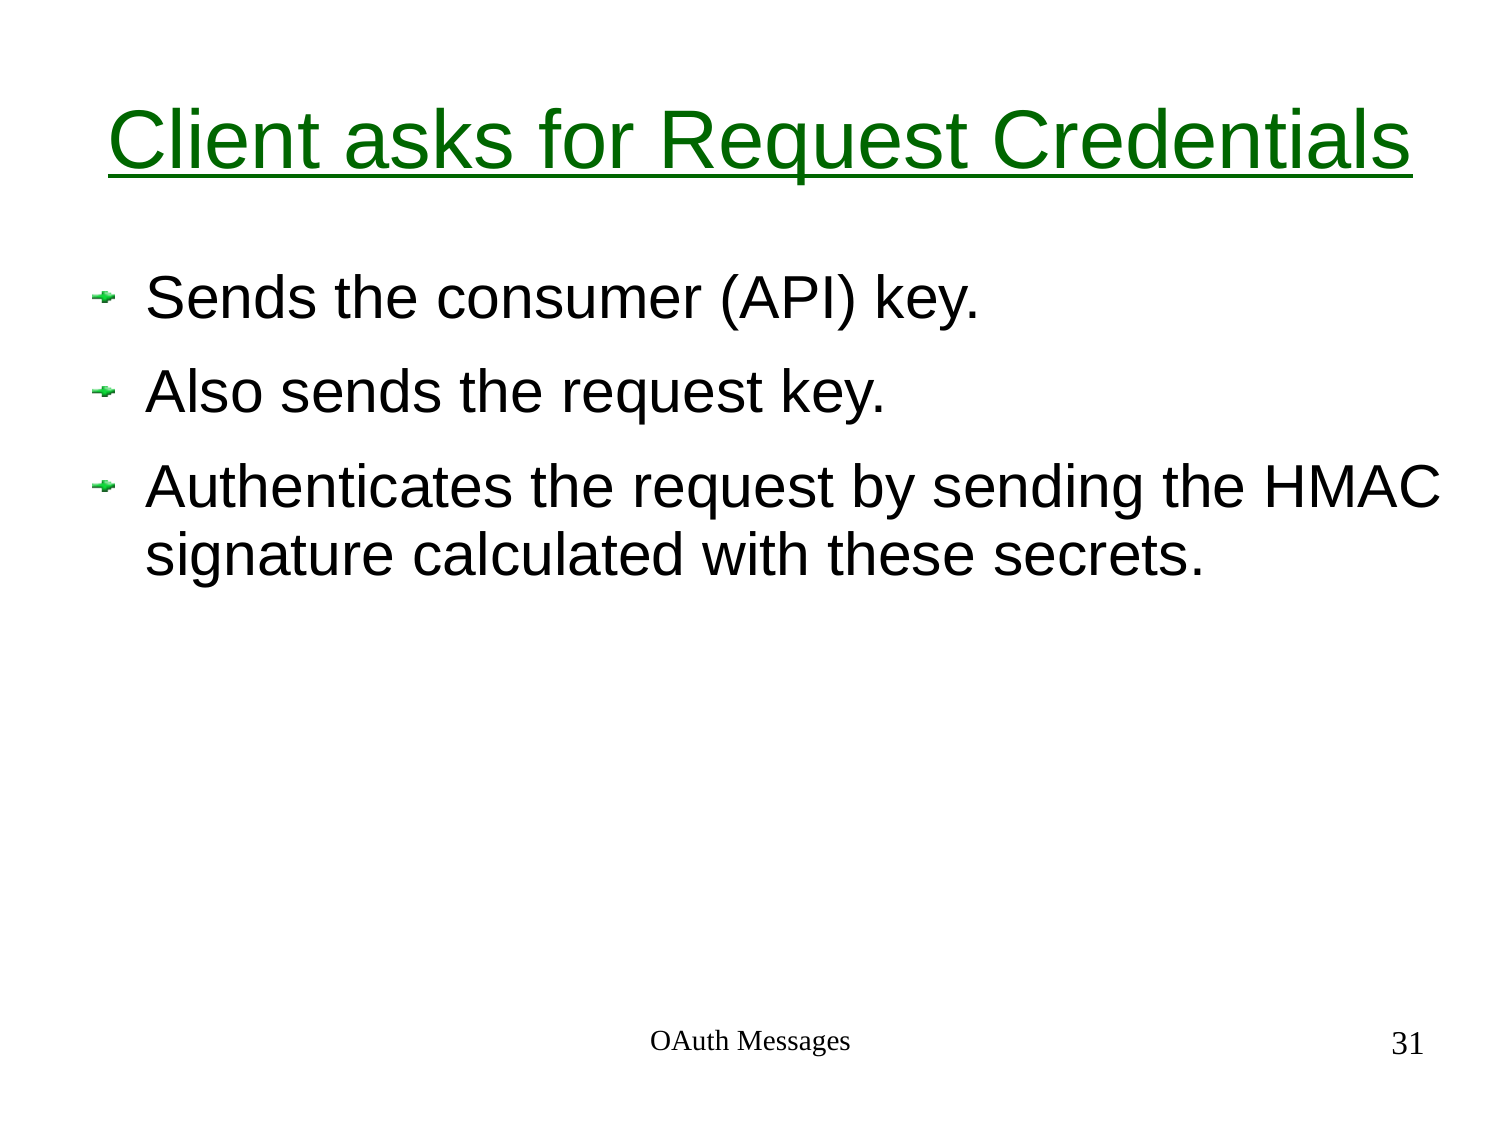

# Client asks for Request Credentials
Sends the consumer (API) key.
Also sends the request key.
Authenticates the request by sending the HMAC signature calculated with these secrets.
OAuth Messages
31